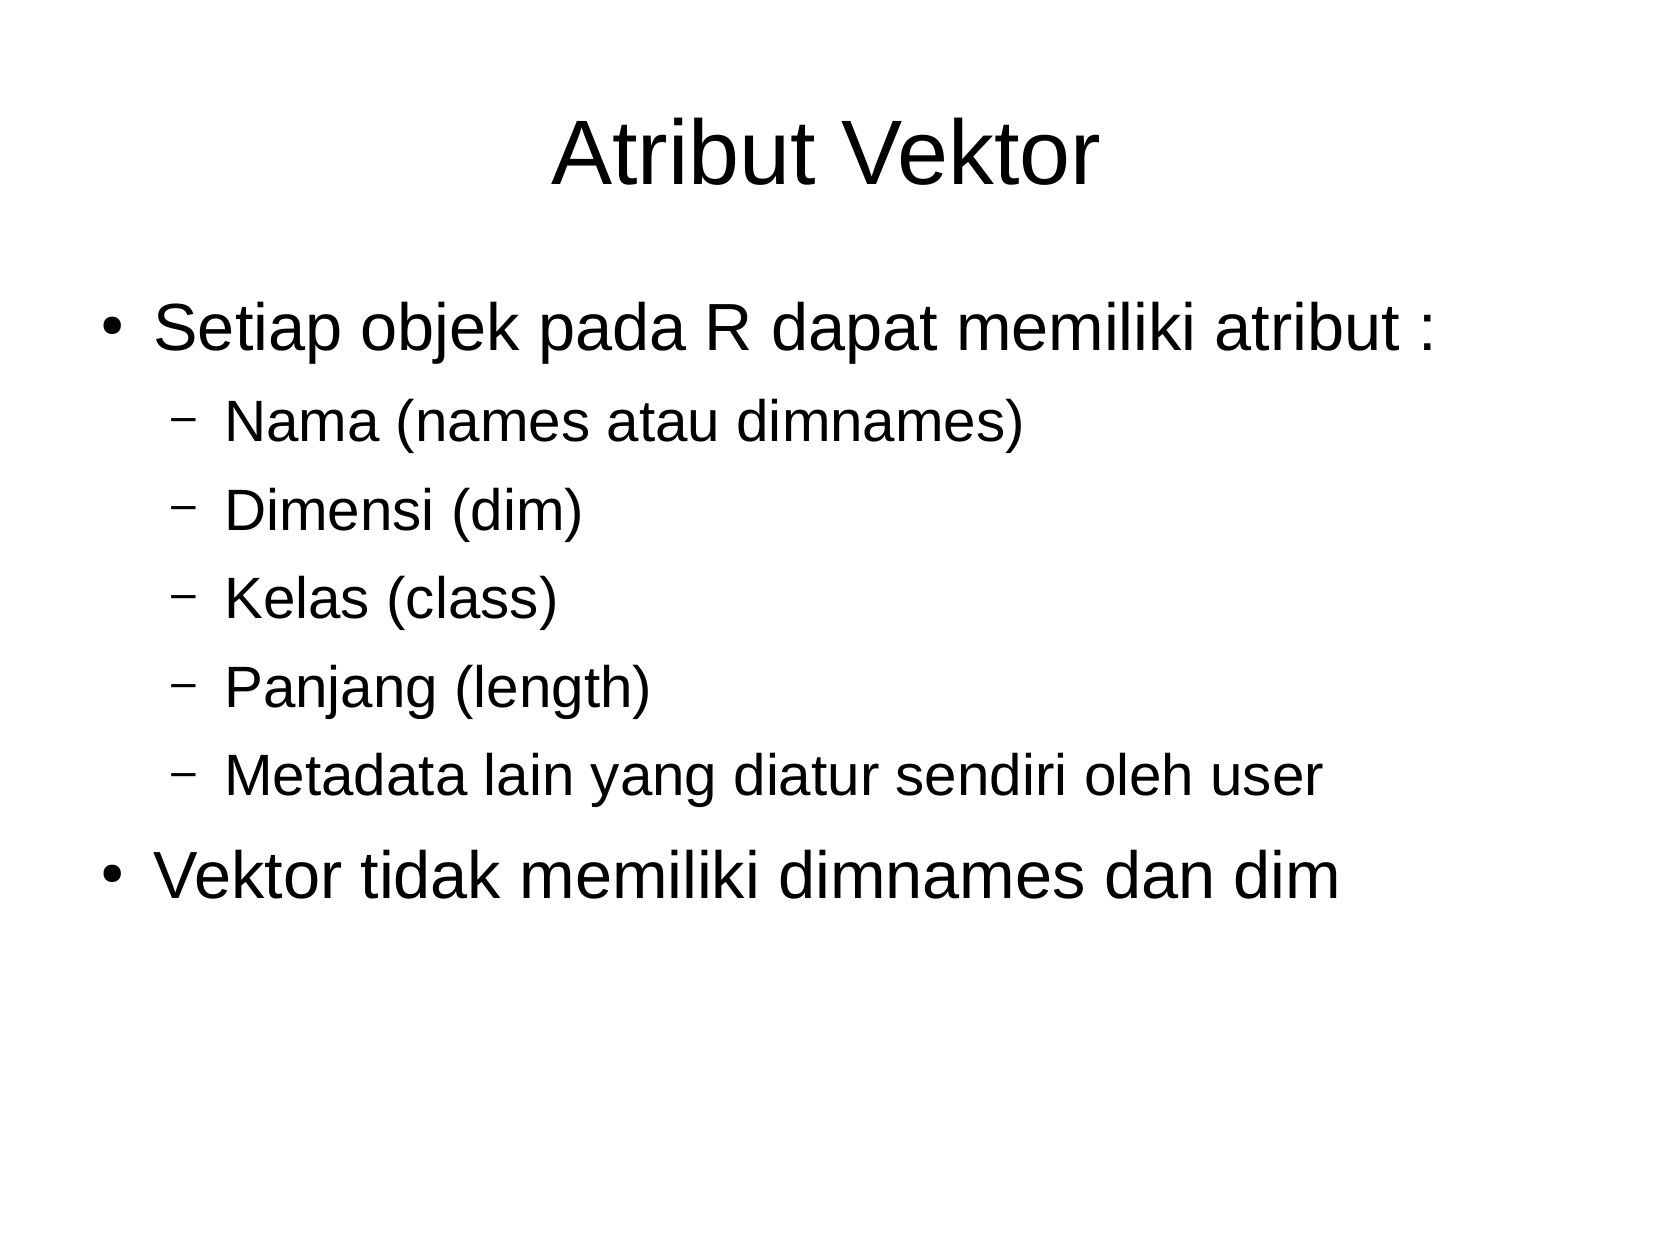

# Atribut Vektor
Setiap objek pada R dapat memiliki atribut :
Nama (names atau dimnames)
Dimensi (dim)
Kelas (class)
Panjang (length)
Metadata lain yang diatur sendiri oleh user
Vektor tidak memiliki dimnames dan dim